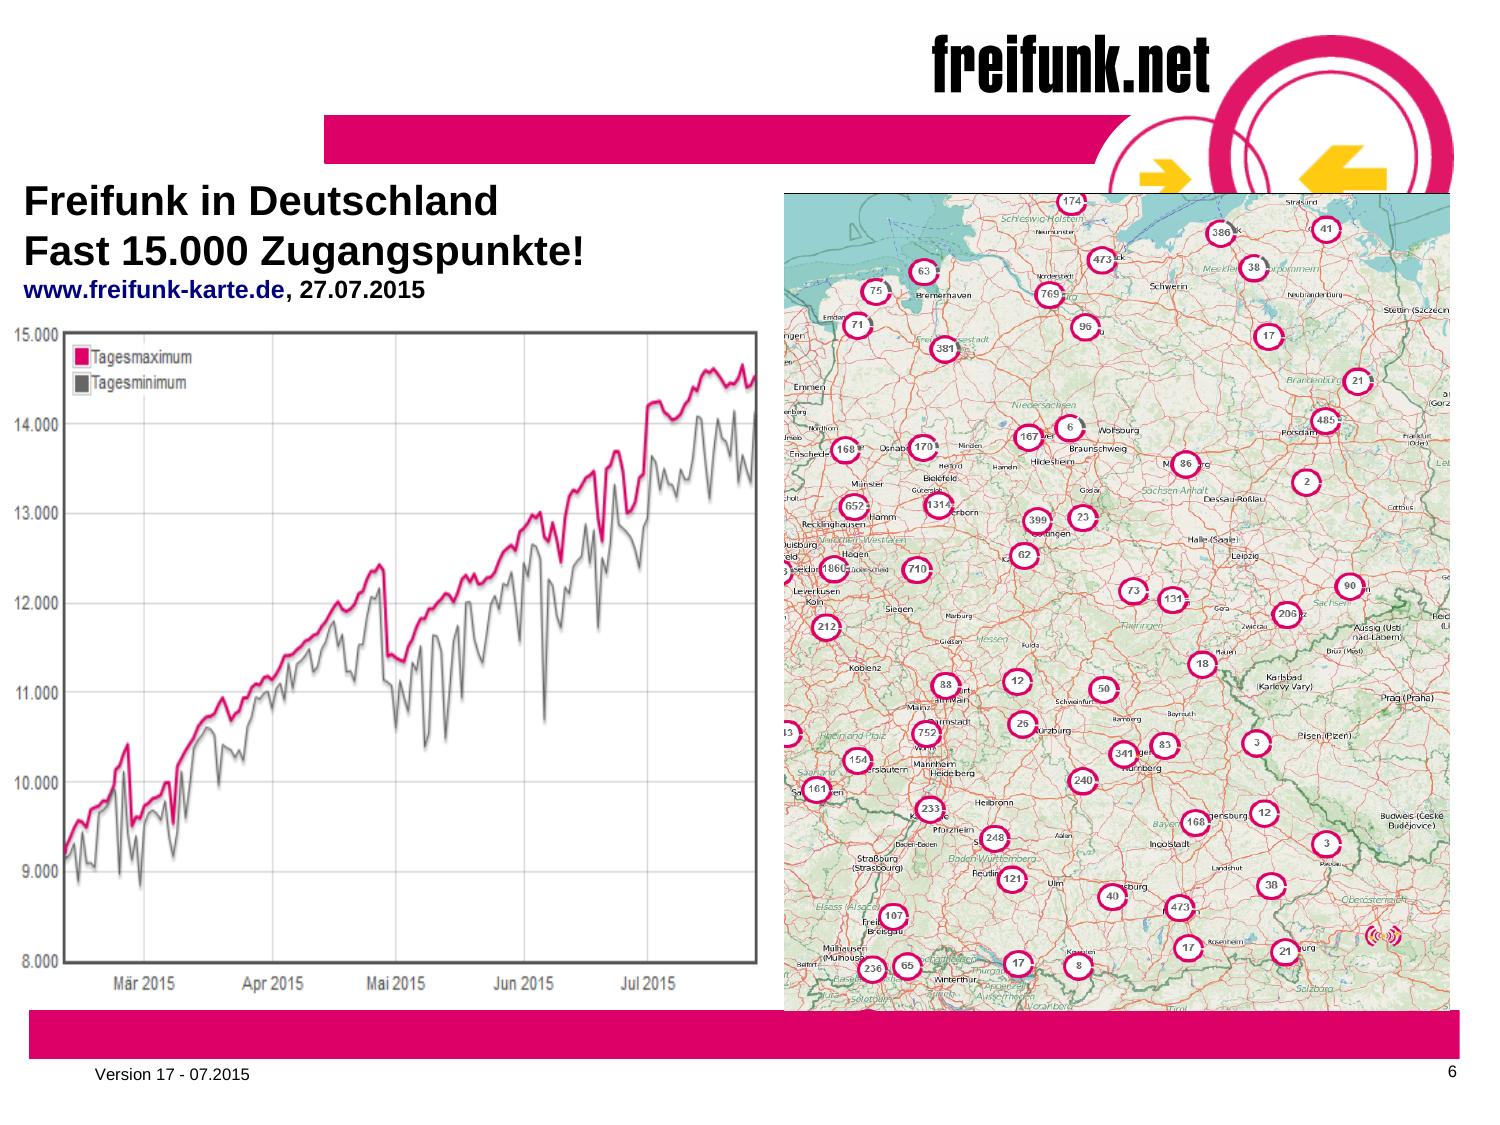

Freifunk in Deutschland
Fast 15.000 Zugangspunkte!
www.freifunk-karte.de, 27.07.2015
6
Version 17 - 07.2015